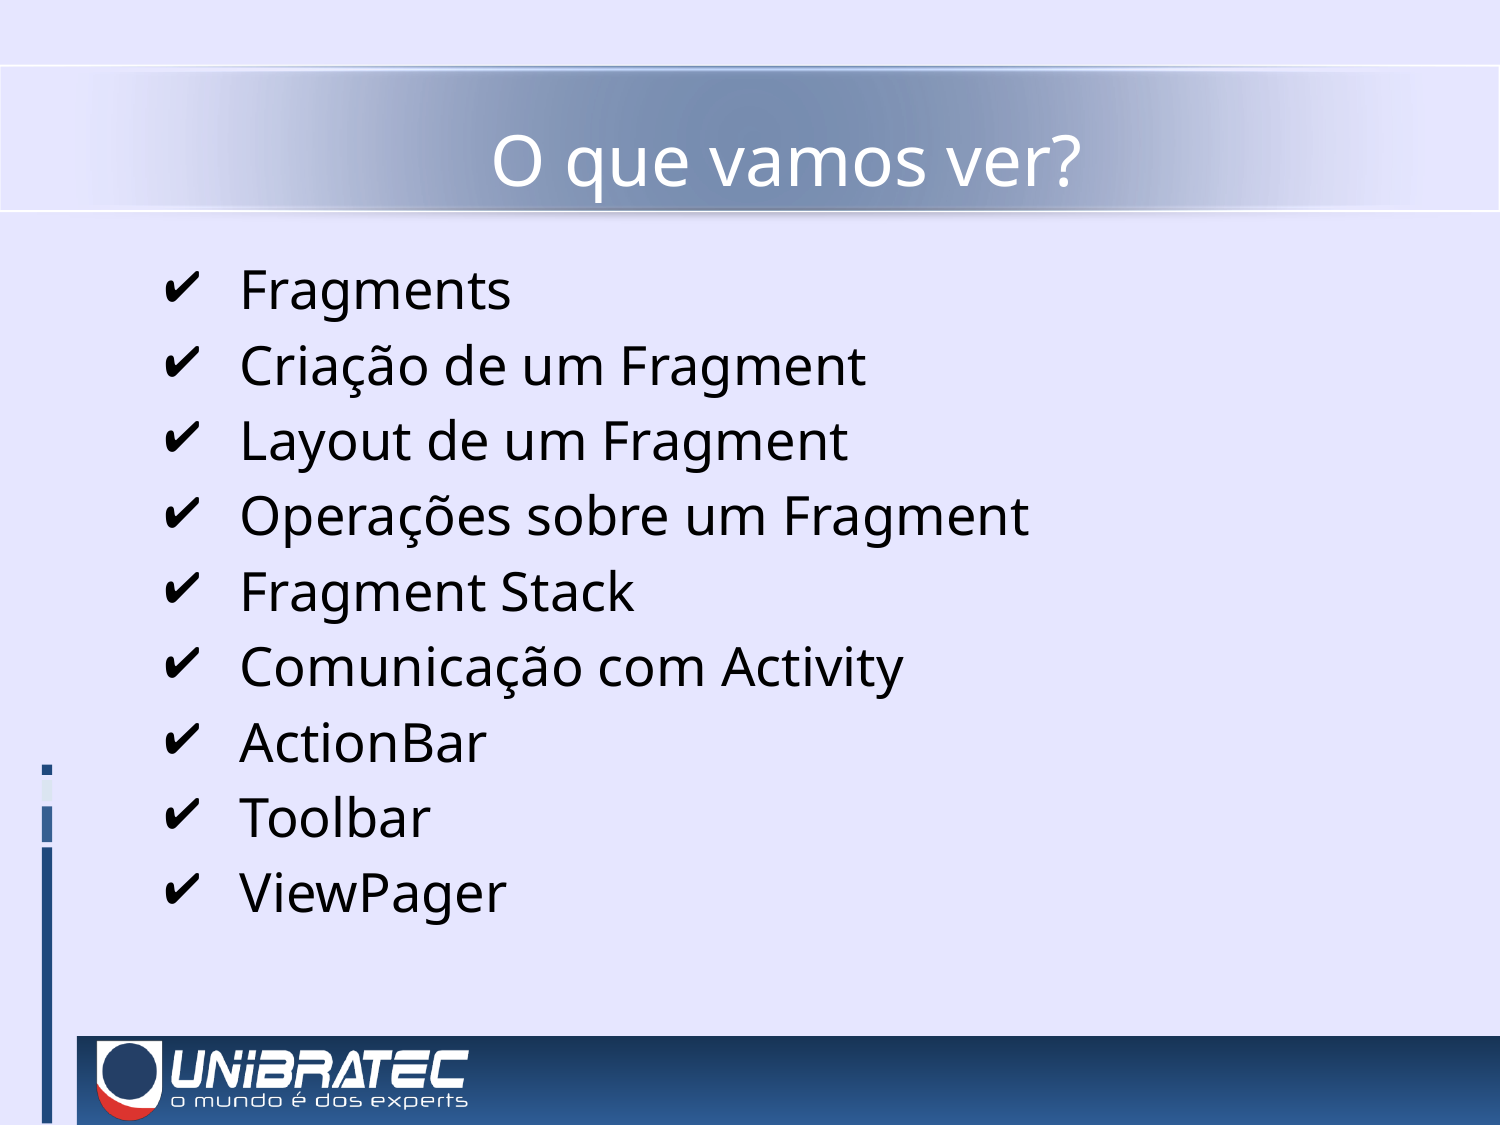

# O que vamos ver?
Fragments
Criação de um Fragment
Layout de um Fragment
Operações sobre um Fragment
Fragment Stack
Comunicação com Activity
ActionBar
Toolbar
ViewPager